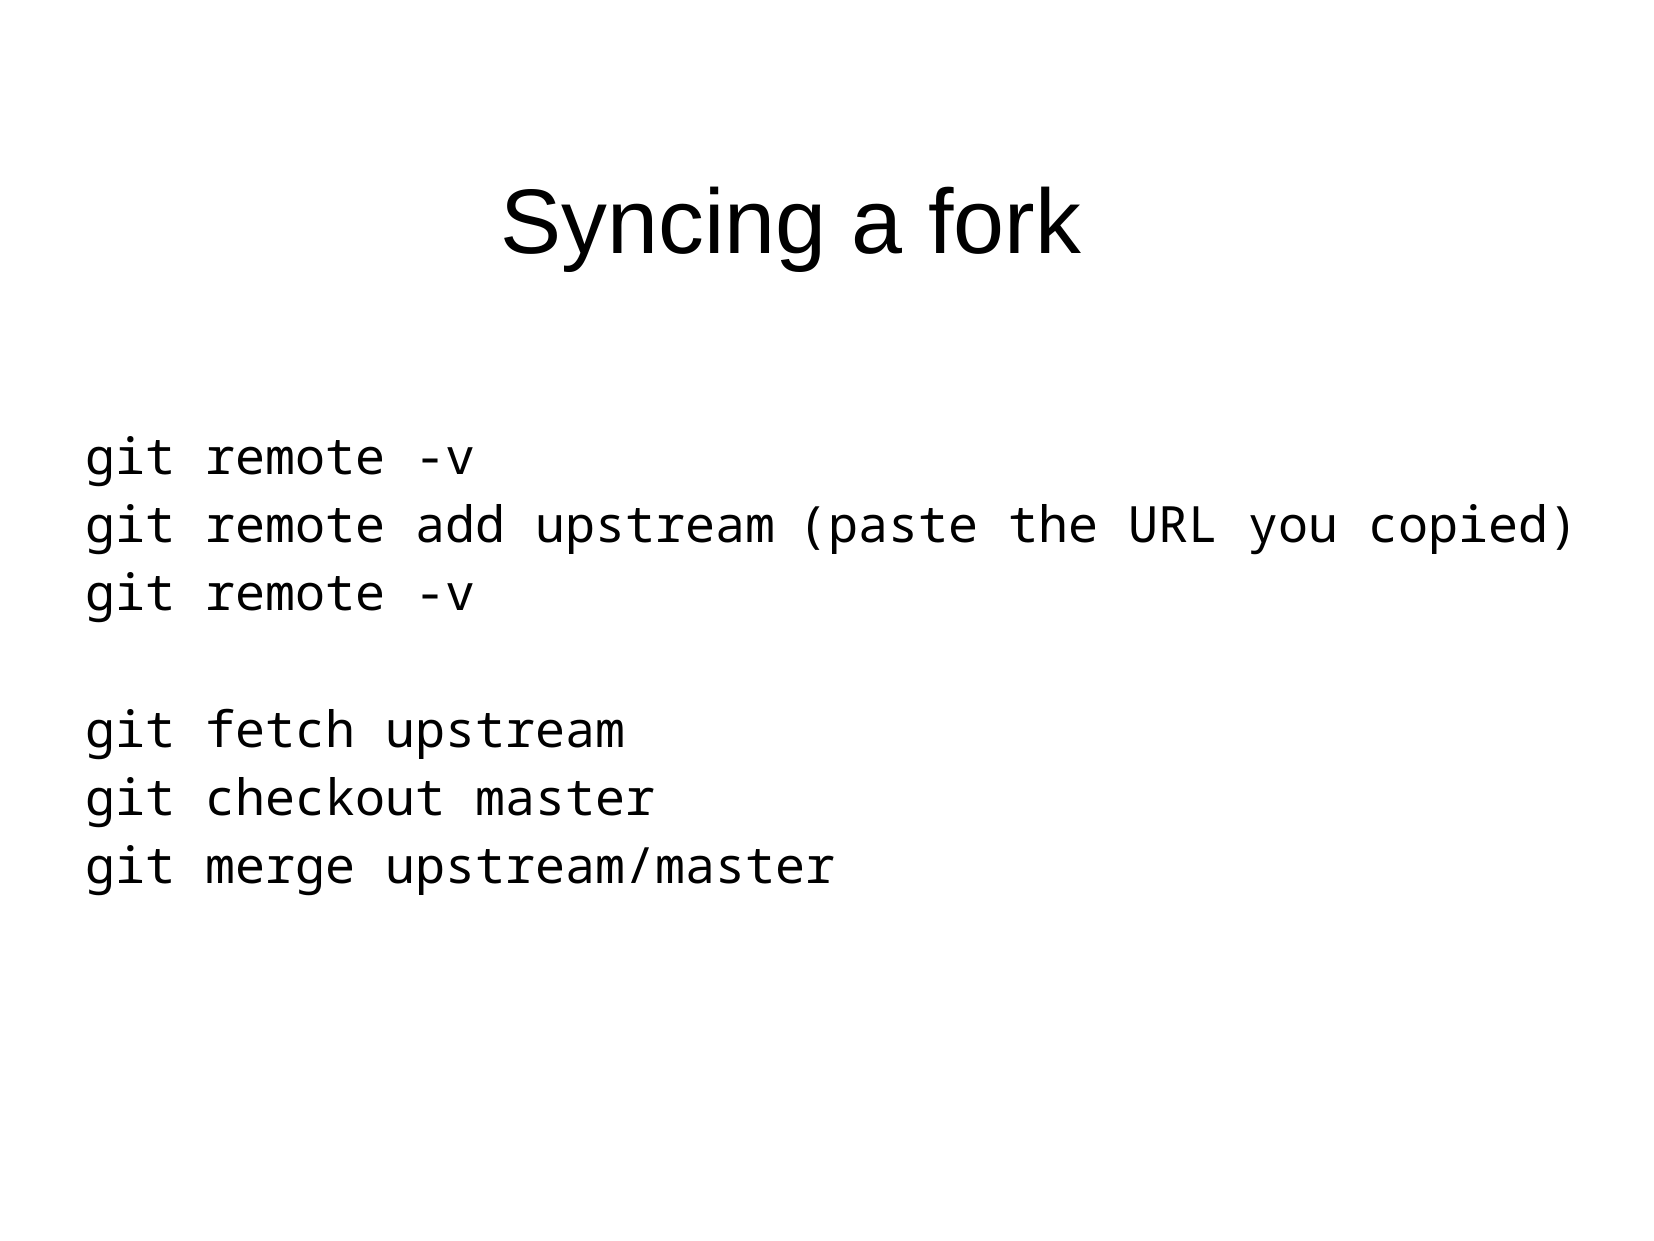

# Syncing a fork
git remote -v
git remote add upstream (paste the URL you copied)
git remote -v
git fetch upstream
git checkout master
git merge upstream/master